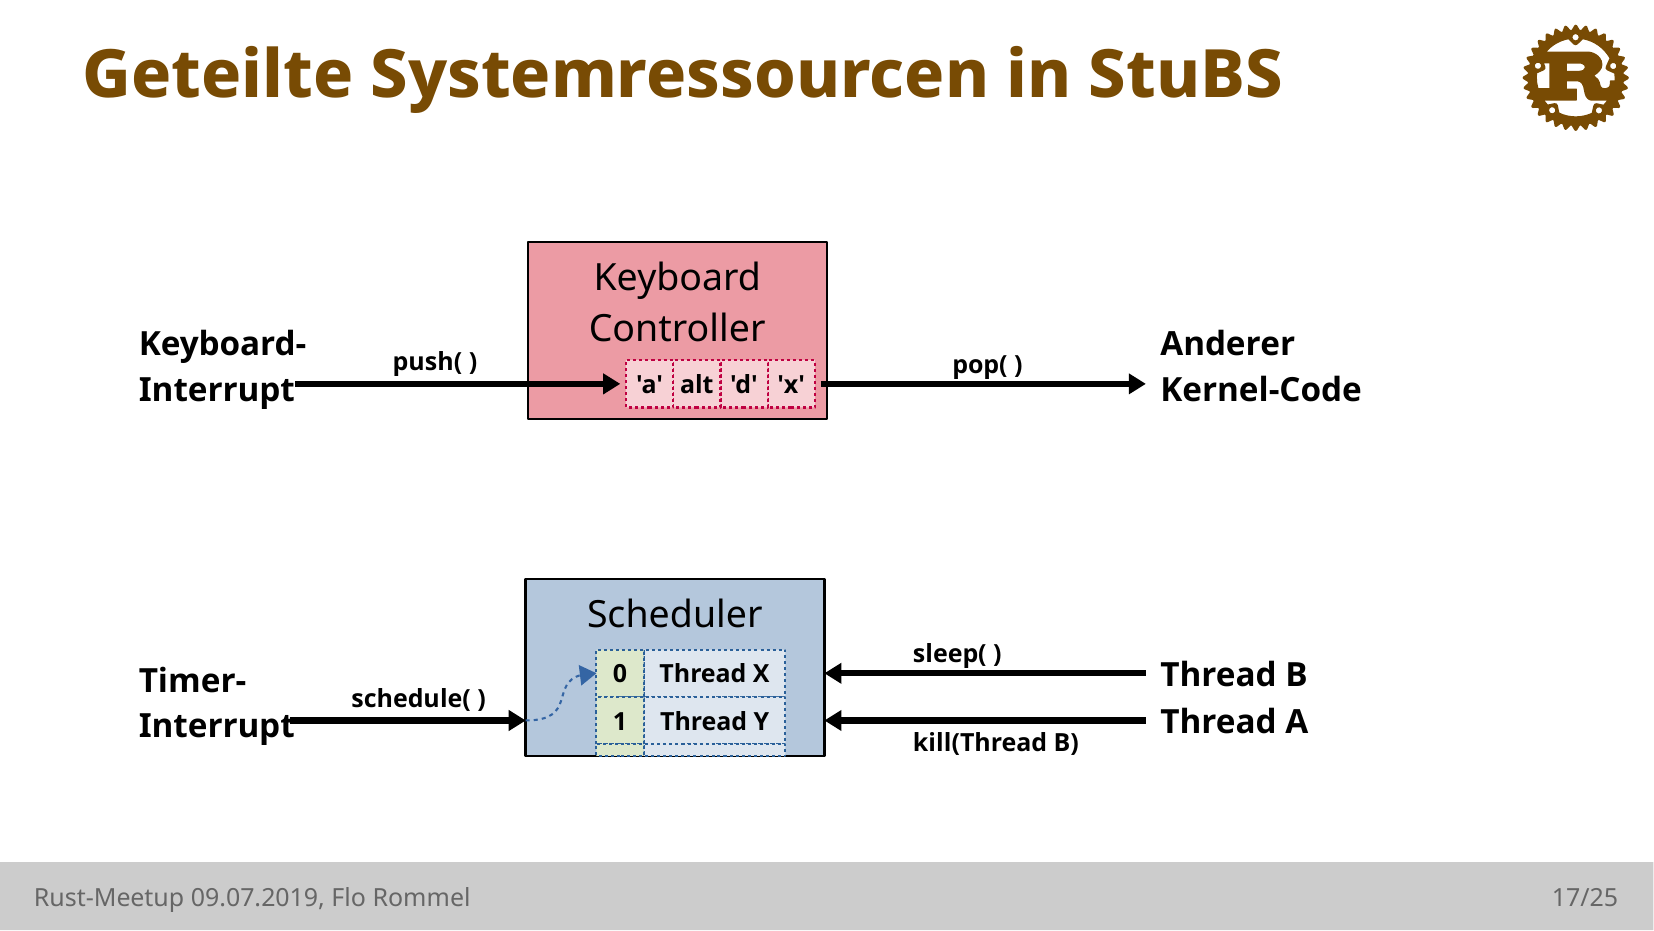

# Geteilte Systemressourcen in StuBS
Keyboard
Controller
Keyboard-
Interrupt
Anderer
Kernel-Code
push( )
pop( )
'a'
alt
'd'
'x'
Scheduler
sleep( )
Thread B
0
Thread X
Timer-
Interrupt
schedule( )
Thread A
kill(Thread B)
1
Thread Y
Rust-Meetup 09.07.2019, Flo Rommel
17